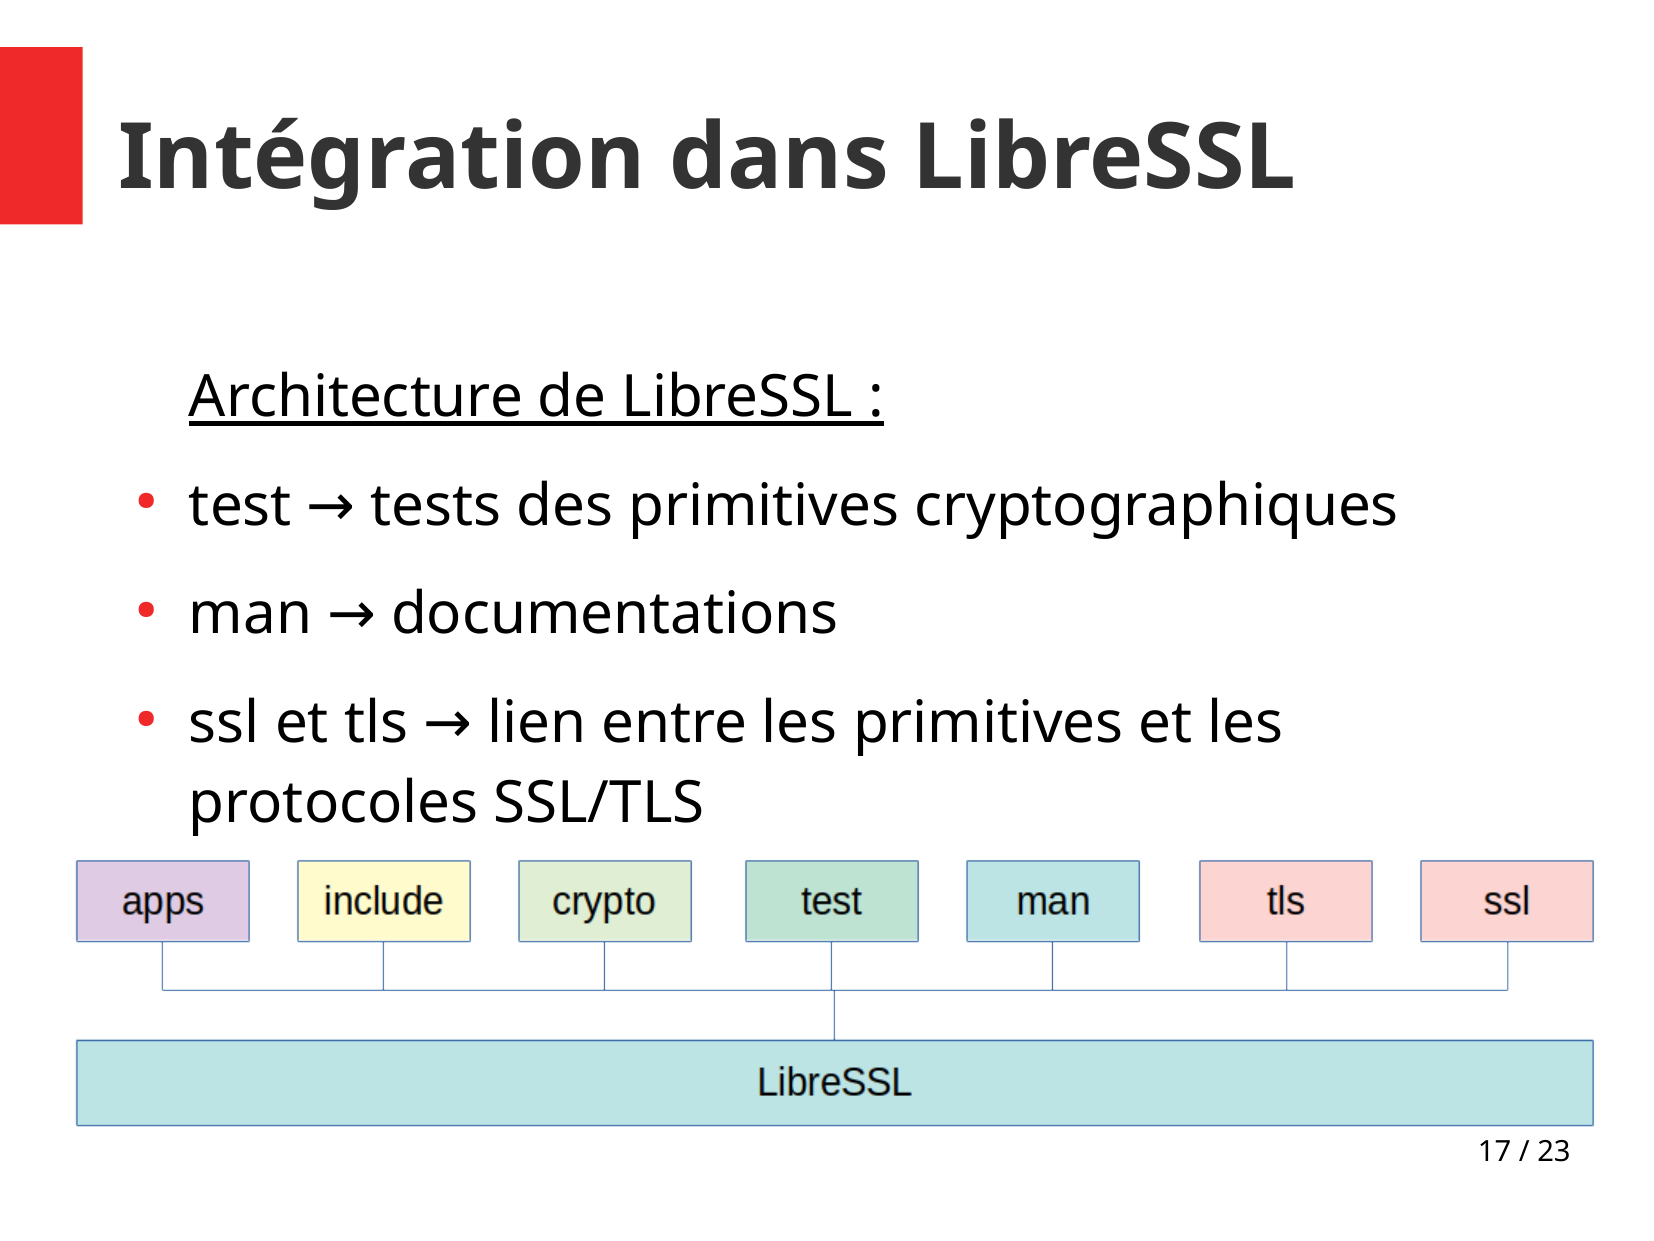

# Intégration dans LibreSSL
Architecture de LibreSSL :
test → tests des primitives cryptographiques
man → documentations
ssl et tls → lien entre les primitives et les protocoles SSL/TLS
17